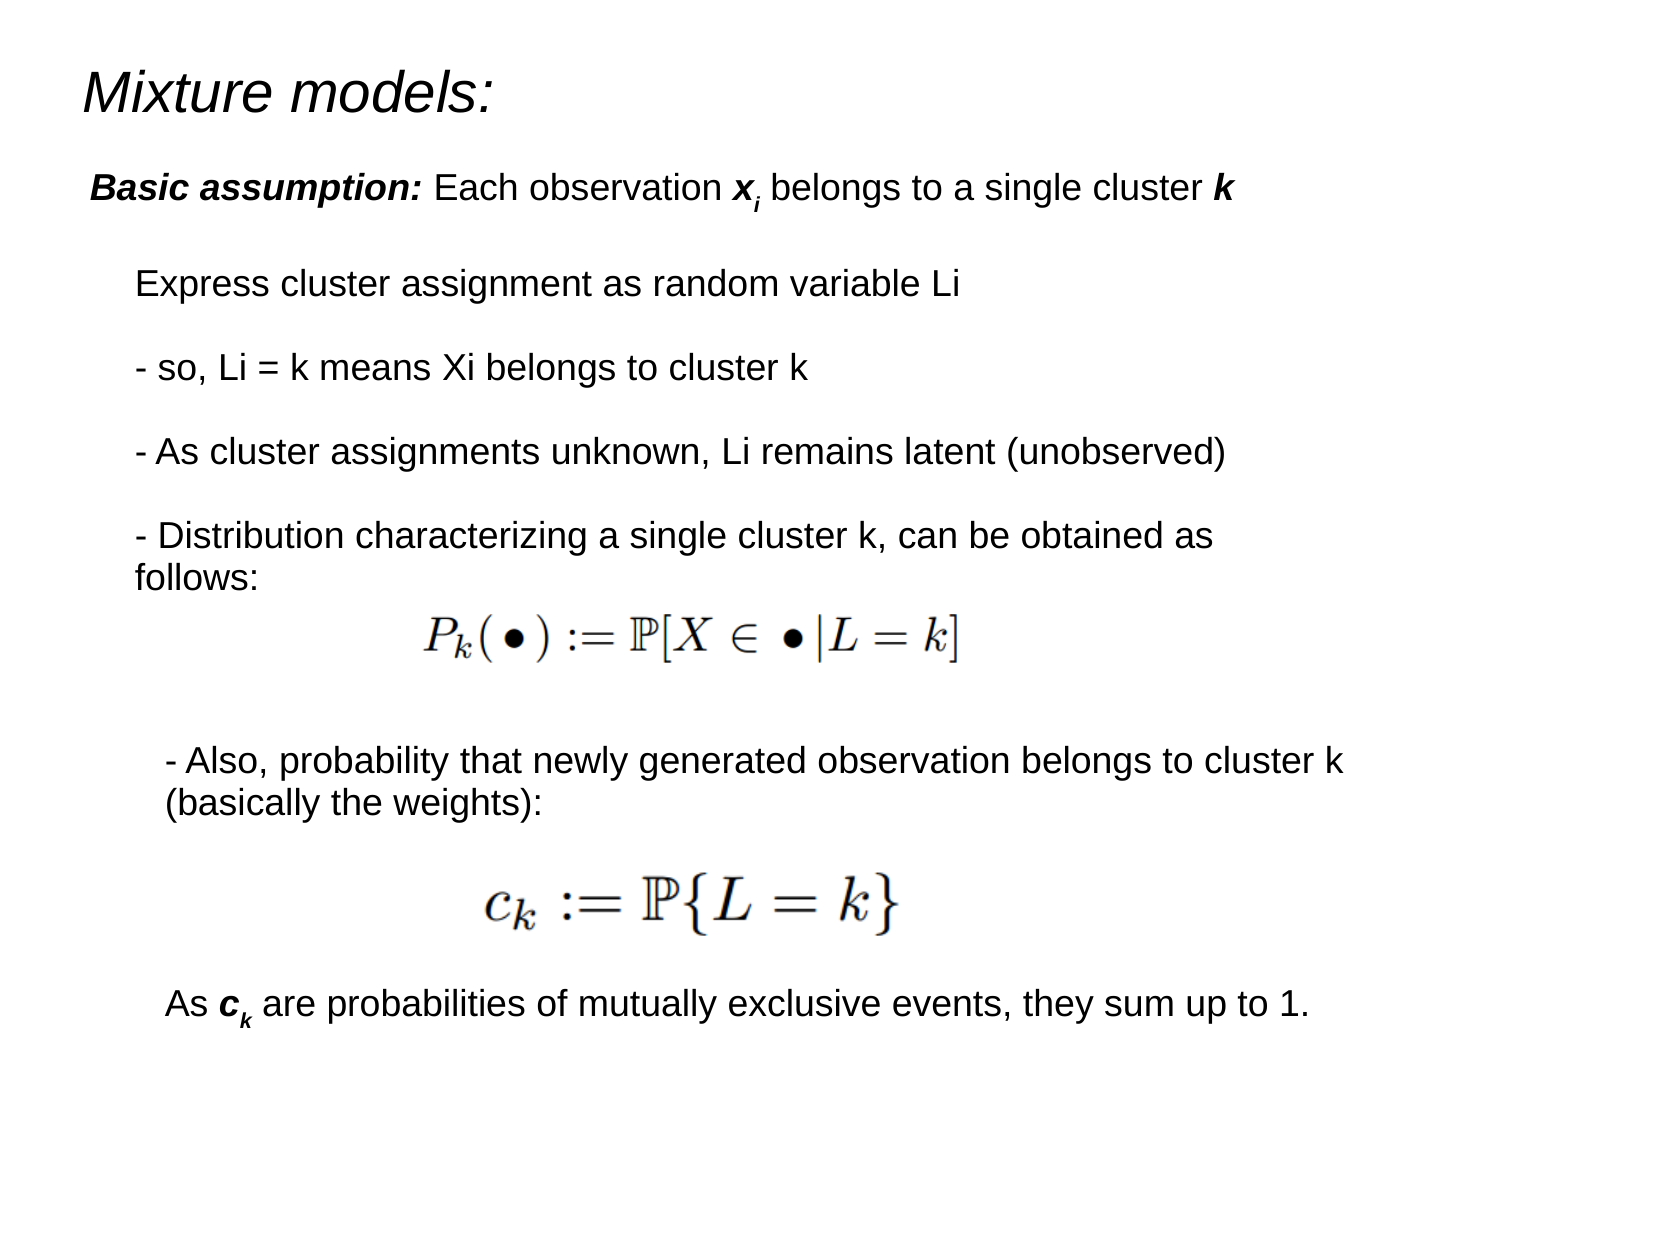

# Mixture models:
Basic assumption: Each observation xi belongs to a single cluster k
Express cluster assignment as random variable Li
- so, Li = k means Xi belongs to cluster k
- As cluster assignments unknown, Li remains latent (unobserved)
- Distribution characterizing a single cluster k, can be obtained as follows:
- Also, probability that newly generated observation belongs to cluster k (basically the weights):
As ck are probabilities of mutually exclusive events, they sum up to 1.